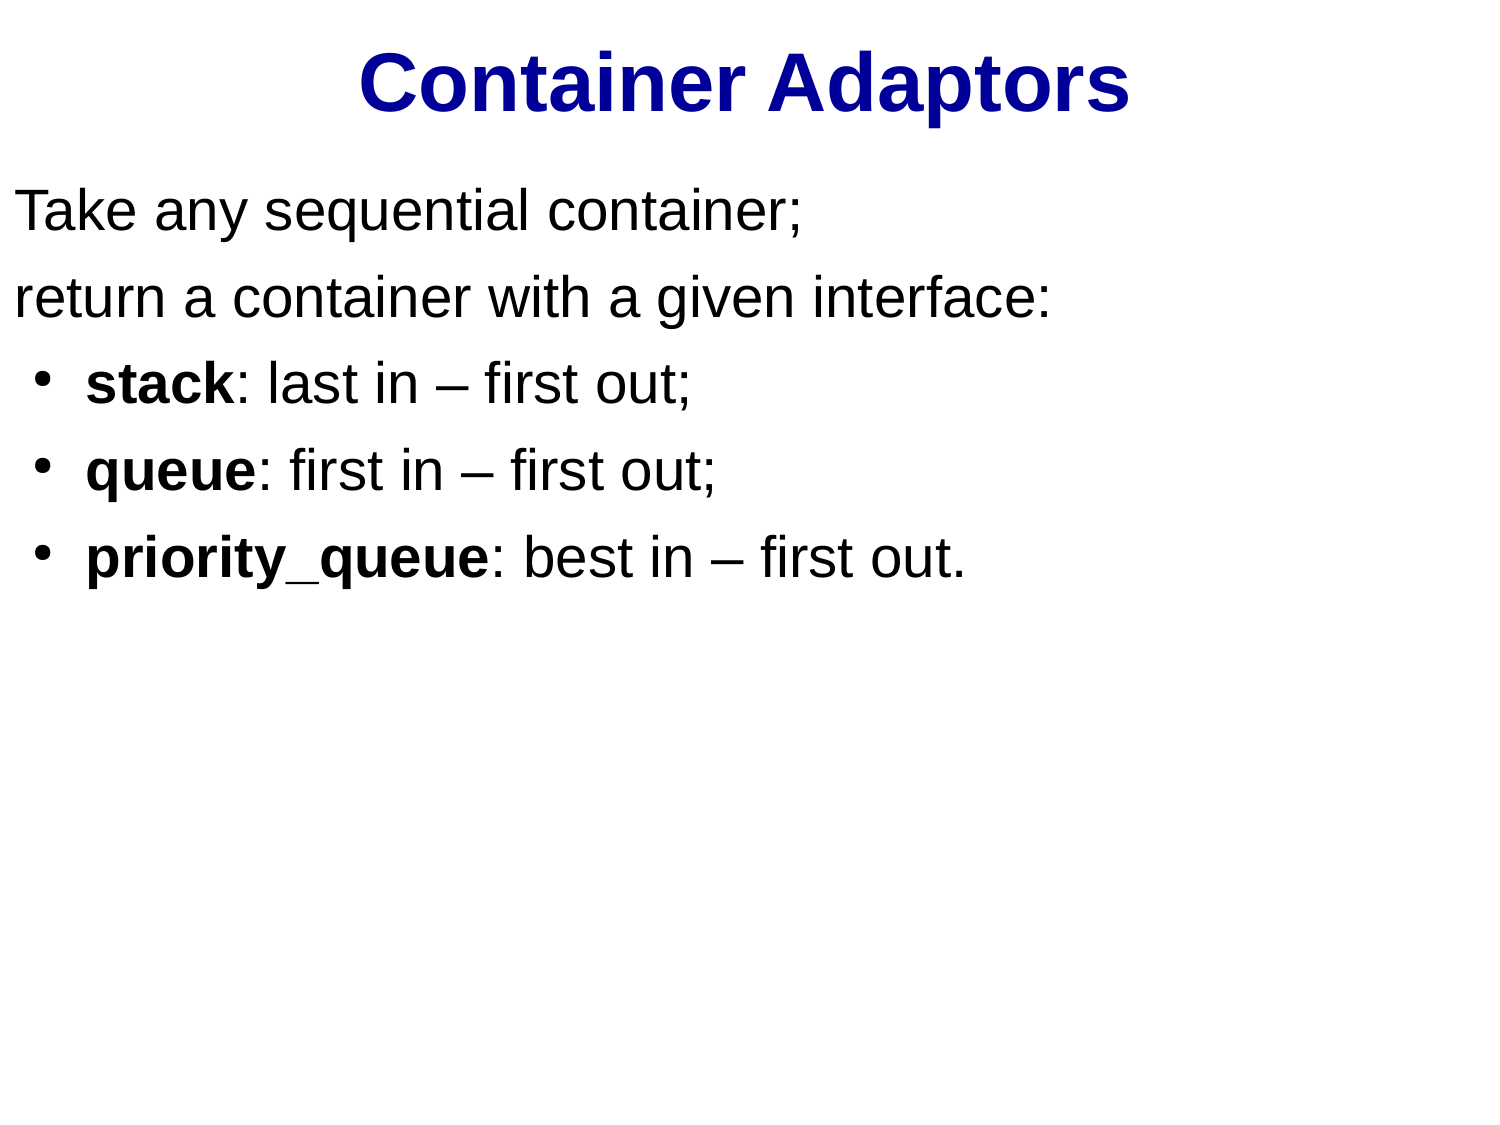

# Container Adaptors
Take any sequential container;
return a container with a given interface:
stack: last in – first out;
queue: first in – first out;
priority_queue: best in – first out.